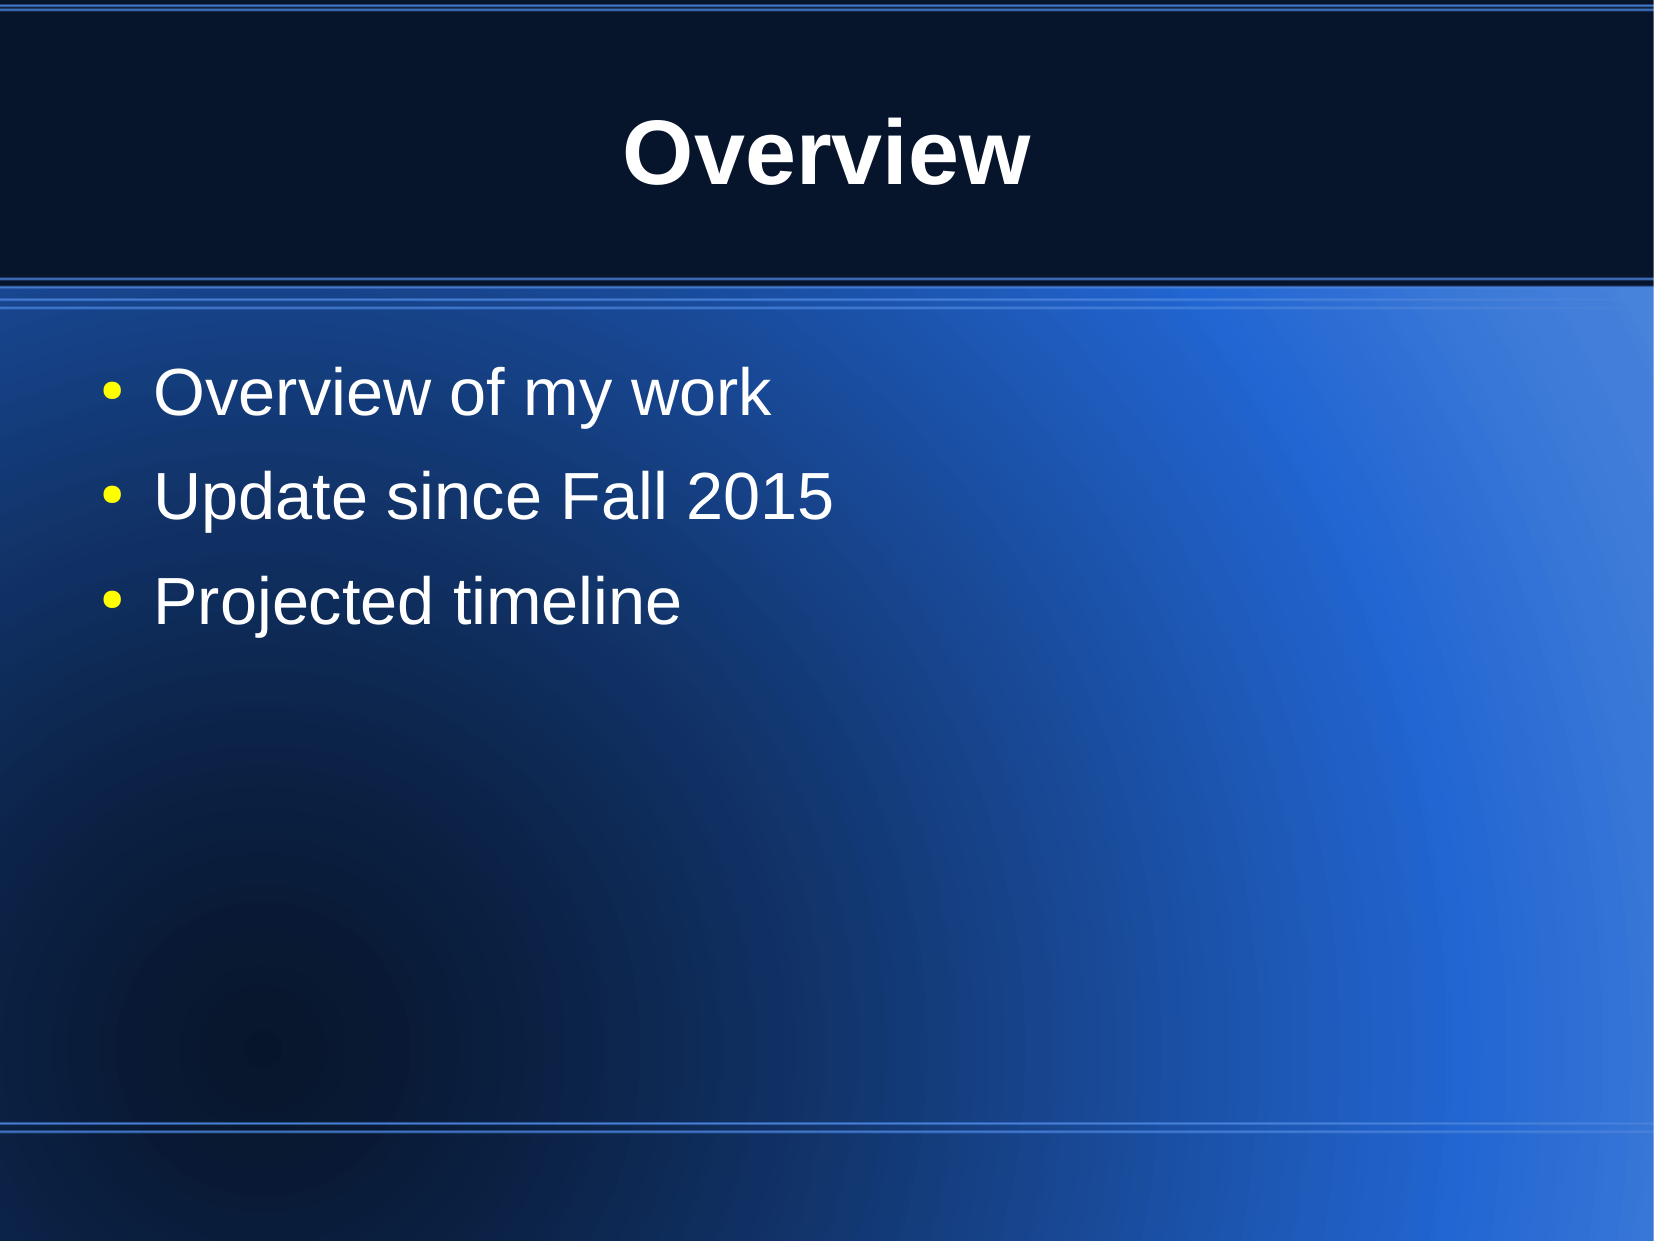

# Overview
Overview of my work
Update since Fall 2015
Projected timeline